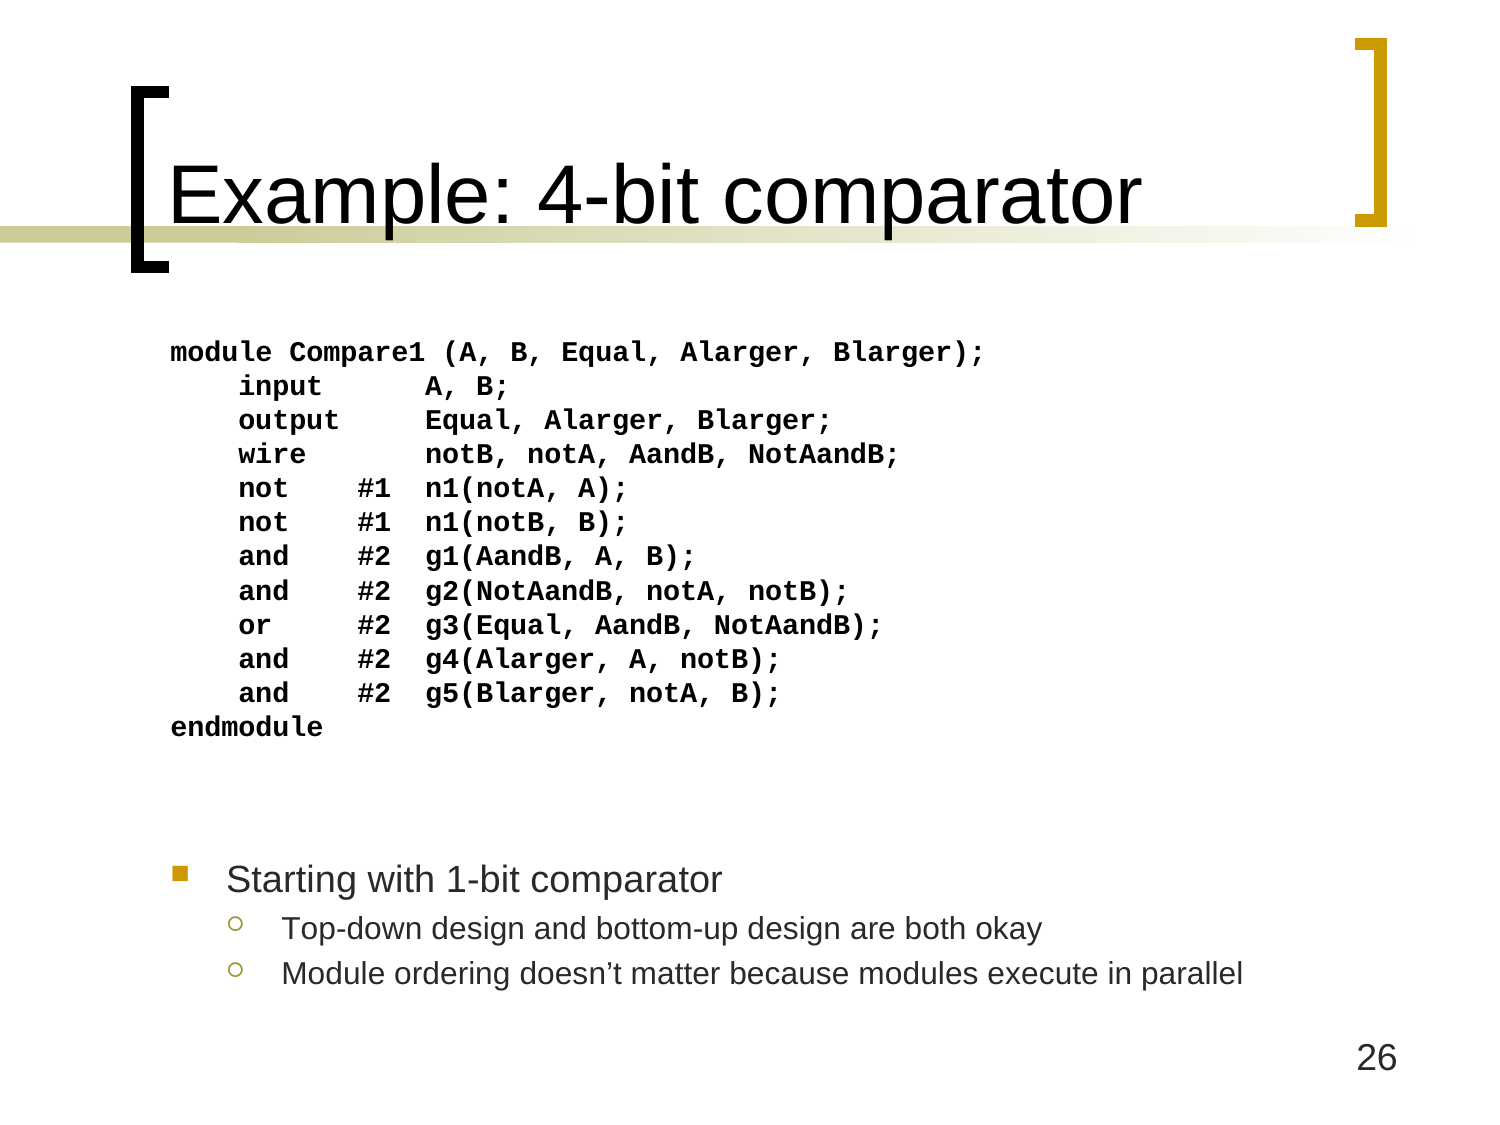

# Example: 4-bit comparator
module Compare1 (A, B, Equal, Alarger, Blarger);
 input A, B;
 output Equal, Alarger, Blarger;
 wire notB, notA, AandB, NotAandB;
 not #1 n1(notA, A);
 not #1 n1(notB, B);
 and #2 g1(AandB, A, B);
 and #2 g2(NotAandB, notA, notB);
 or #2 g3(Equal, AandB, NotAandB);
 and #2 g4(Alarger, A, notB);
 and #2 g5(Blarger, notA, B);
endmodule
Starting with 1-bit comparator
Top-down design and bottom-up design are both okay
Module ordering doesn’t matter because modules execute in parallel
26